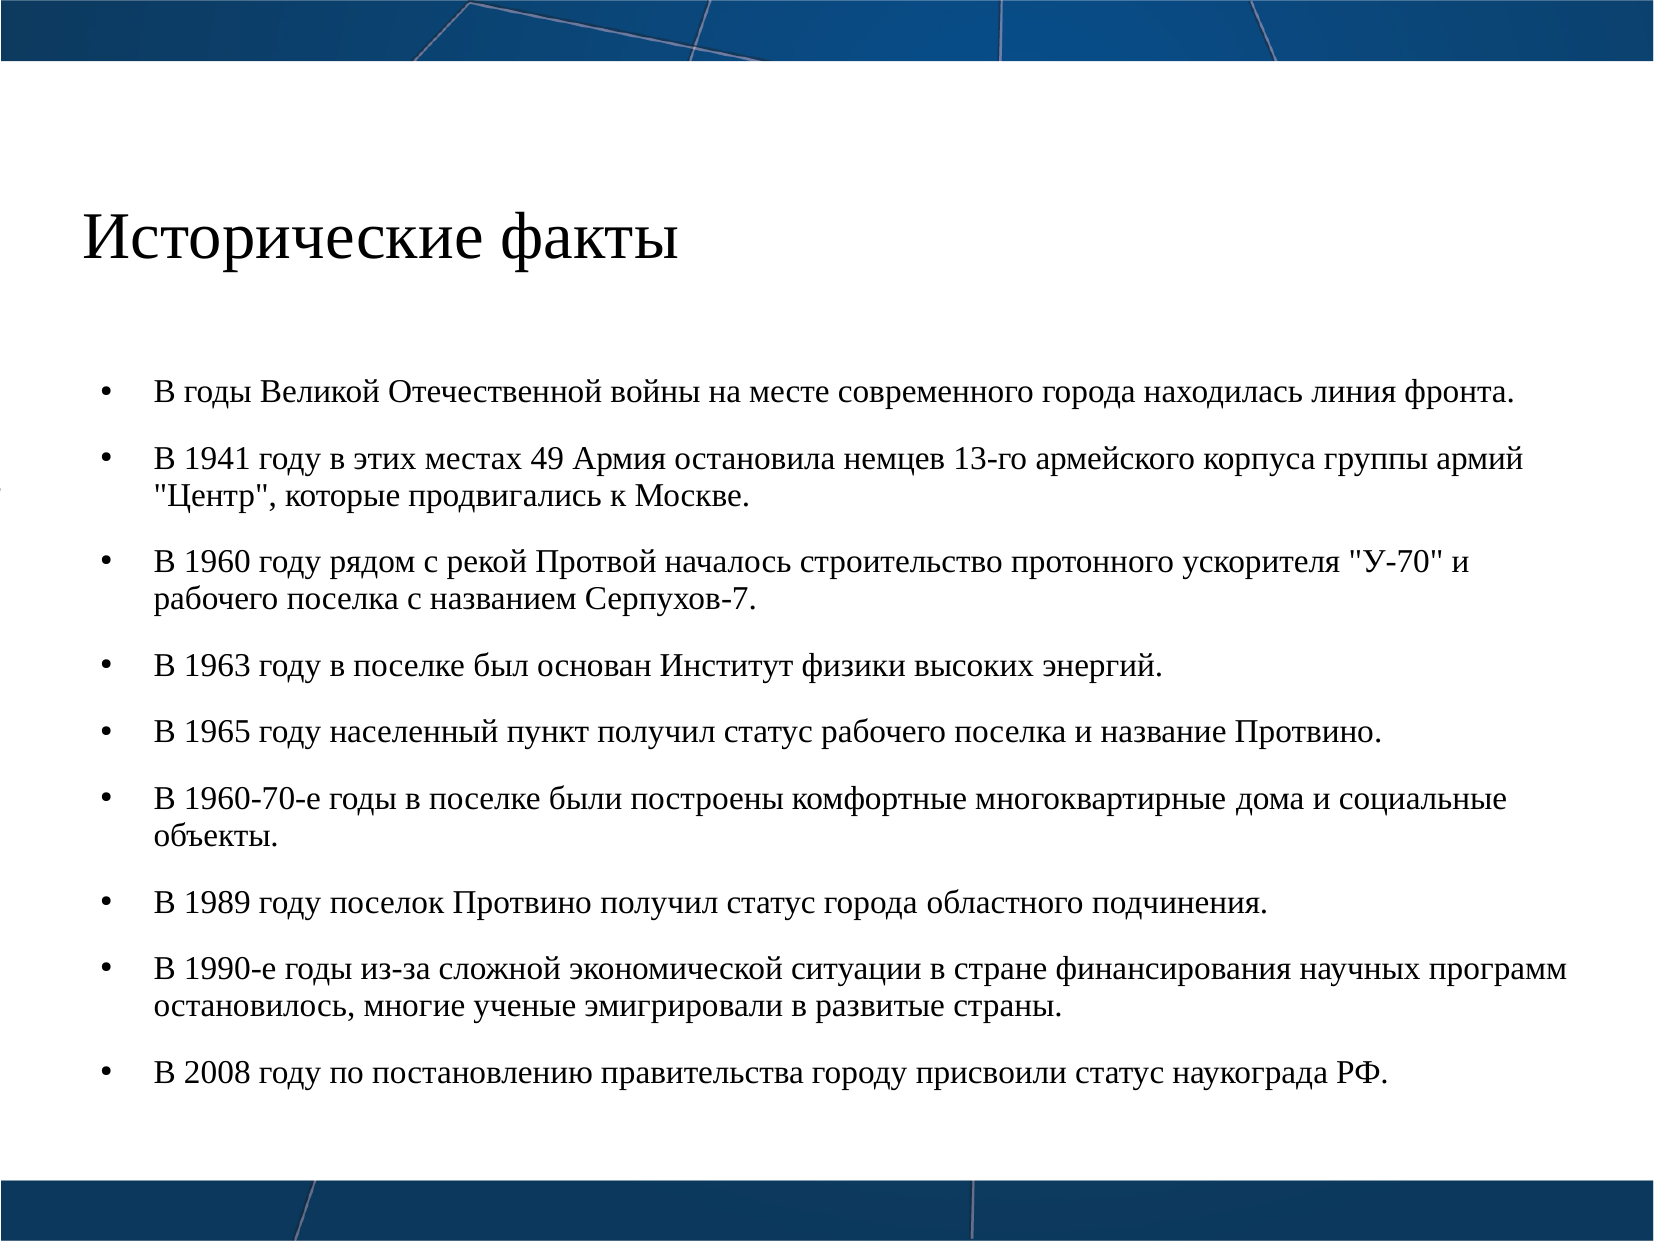

# Исторические факты
В годы Великой Отечественной войны на месте современного города находилась линия фронта.
В 1941 году в этих местах 49 Армия остановила немцев 13-го армейского корпуса группы армий "Центр", которые продвигались к Москве.
В 1960 году рядом с рекой Протвой началось строительство протонного ускорителя "У-70" и рабочего поселка с названием Серпухов-7.
В 1963 году в поселке был основан Институт физики высоких энергий.
В 1965 году населенный пункт получил статус рабочего поселка и название Протвино.
В 1960-70-е годы в поселке были построены комфортные многоквартирные дома и социальные объекты.
В 1989 году поселок Протвино получил статус города областного подчинения.
В 1990-е годы из-за сложной экономической ситуации в стране финансирования научных программ остановилось, многие ученые эмигрировали в развитые страны.
В 2008 году по постановлению правительства городу присвоили статус наукограда РФ.